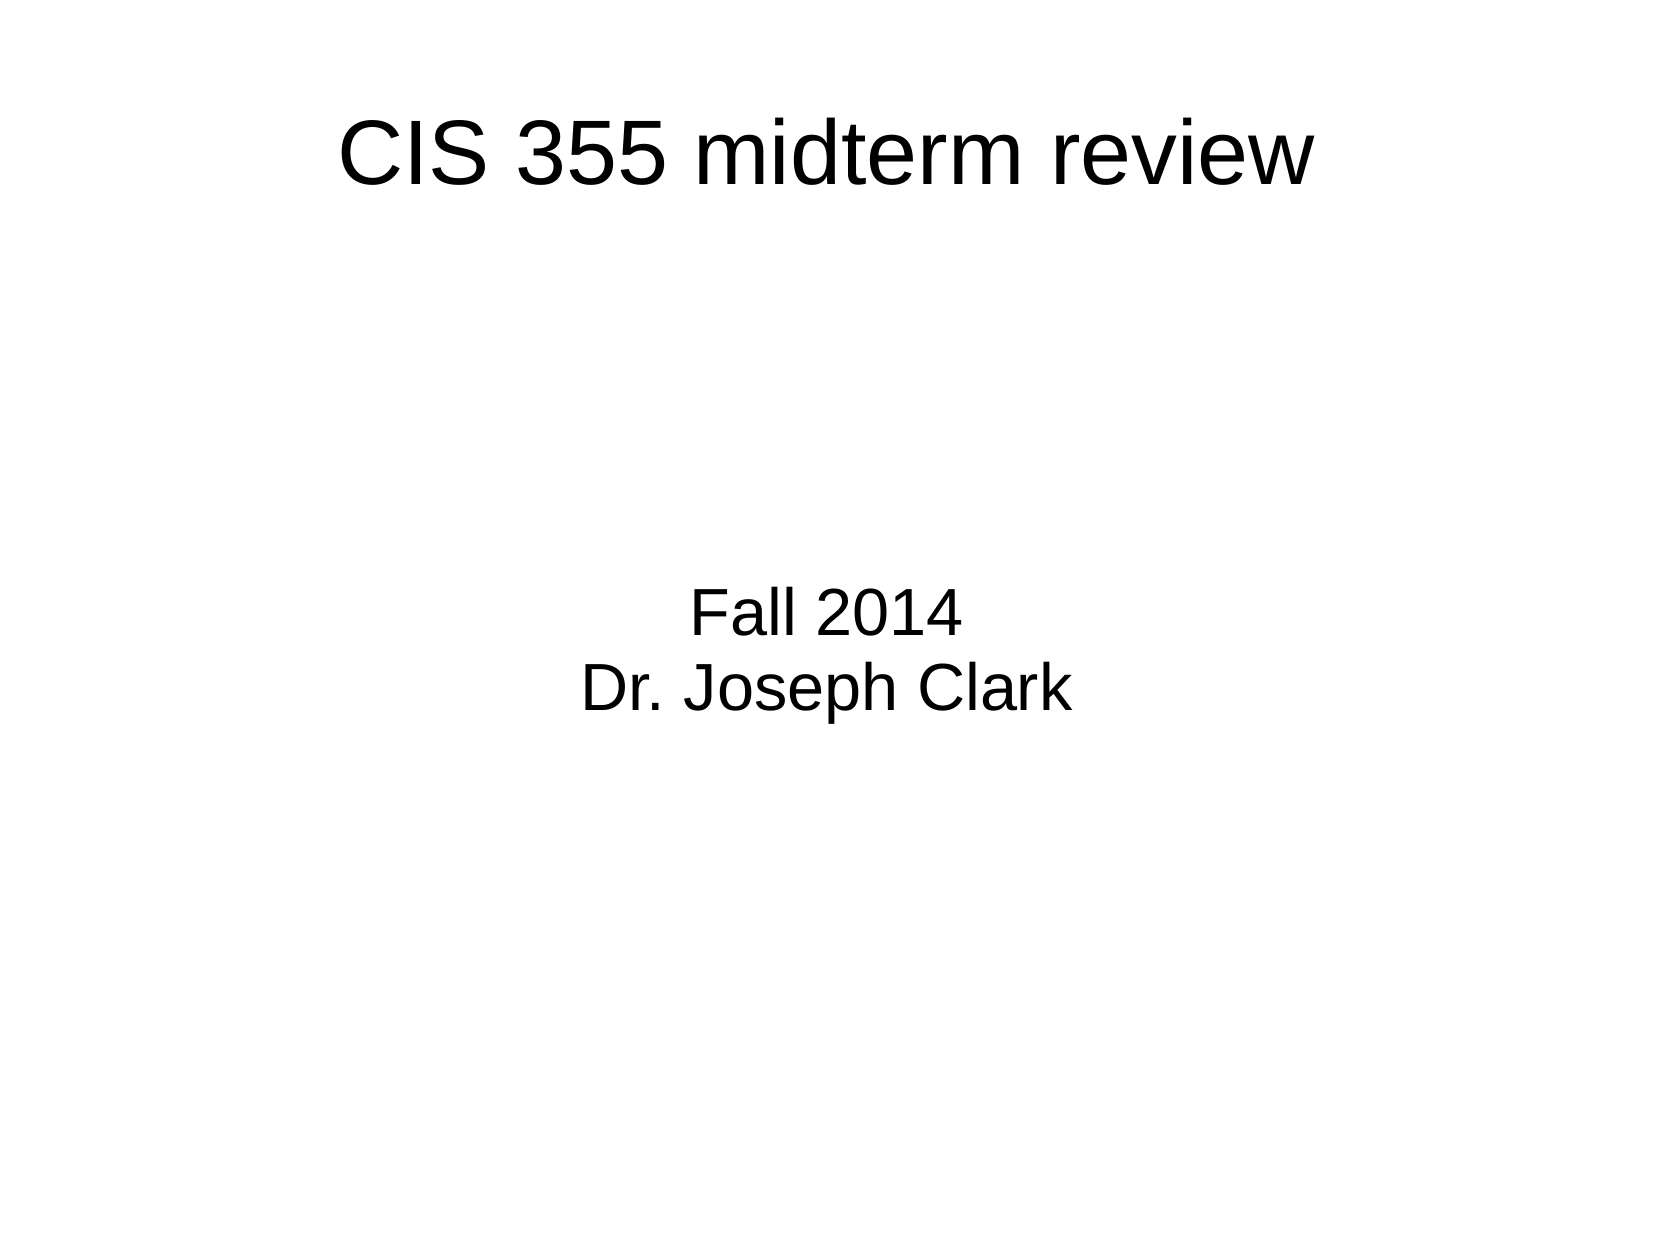

# CIS 355 midterm review
Fall 2014
Dr. Joseph Clark